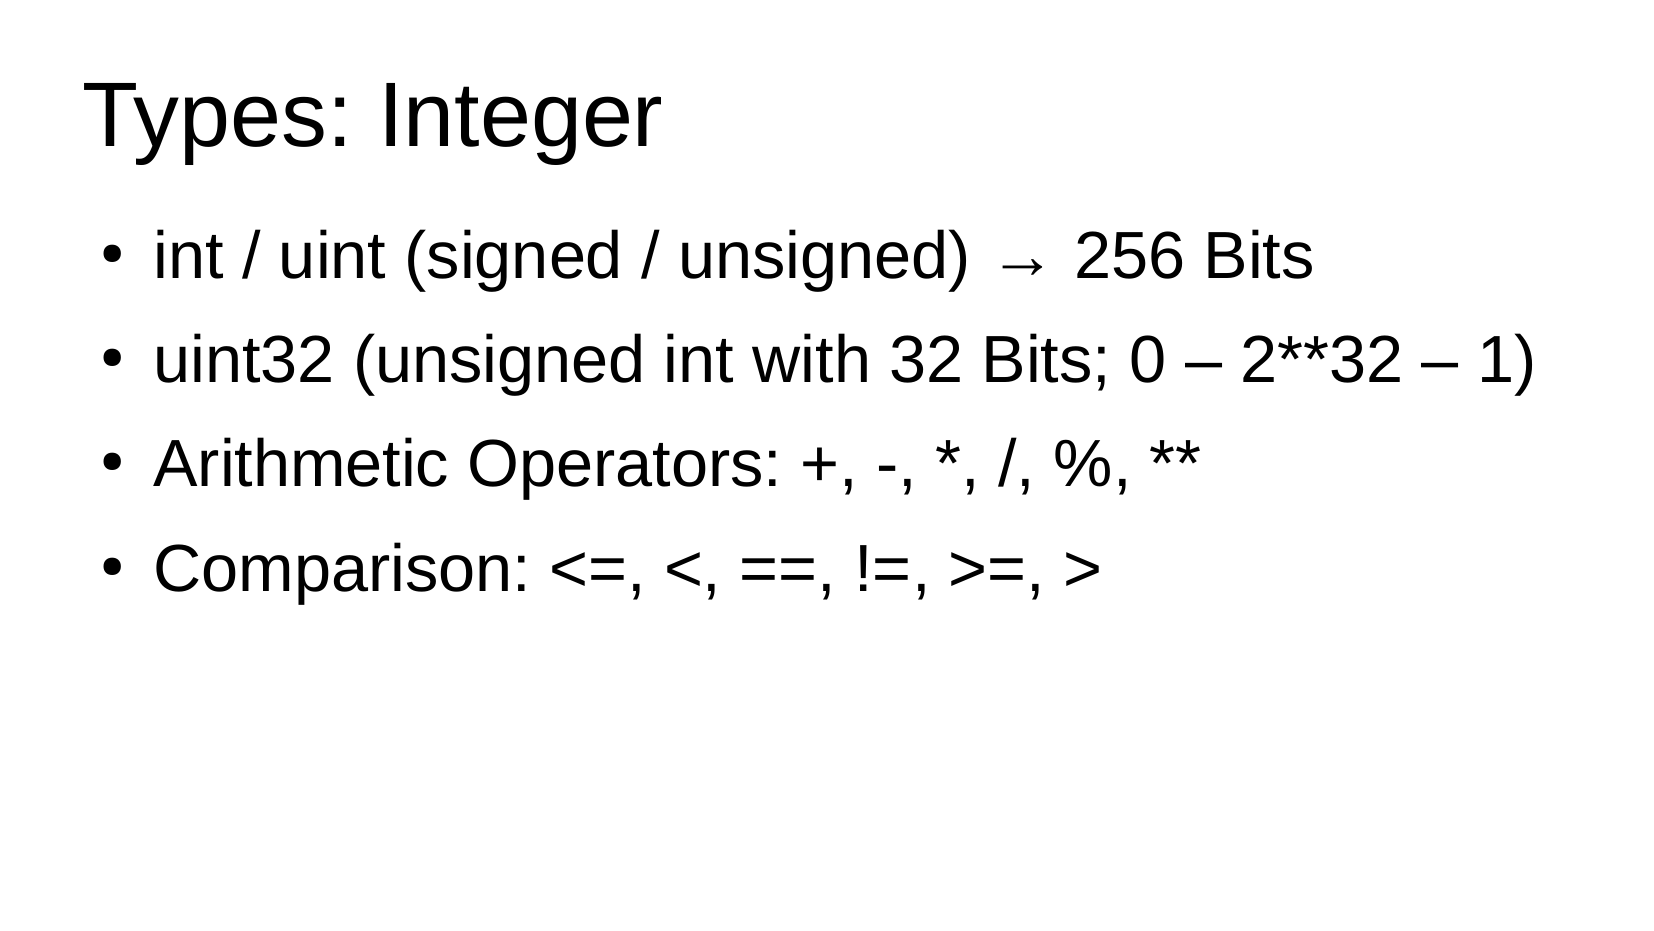

# Types: Integer
int / uint (signed / unsigned) → 256 Bits
uint32 (unsigned int with 32 Bits; 0 – 2**32 – 1)
Arithmetic Operators: +, -, *, /, %, **
Comparison: <=, <, ==, !=, >=, >